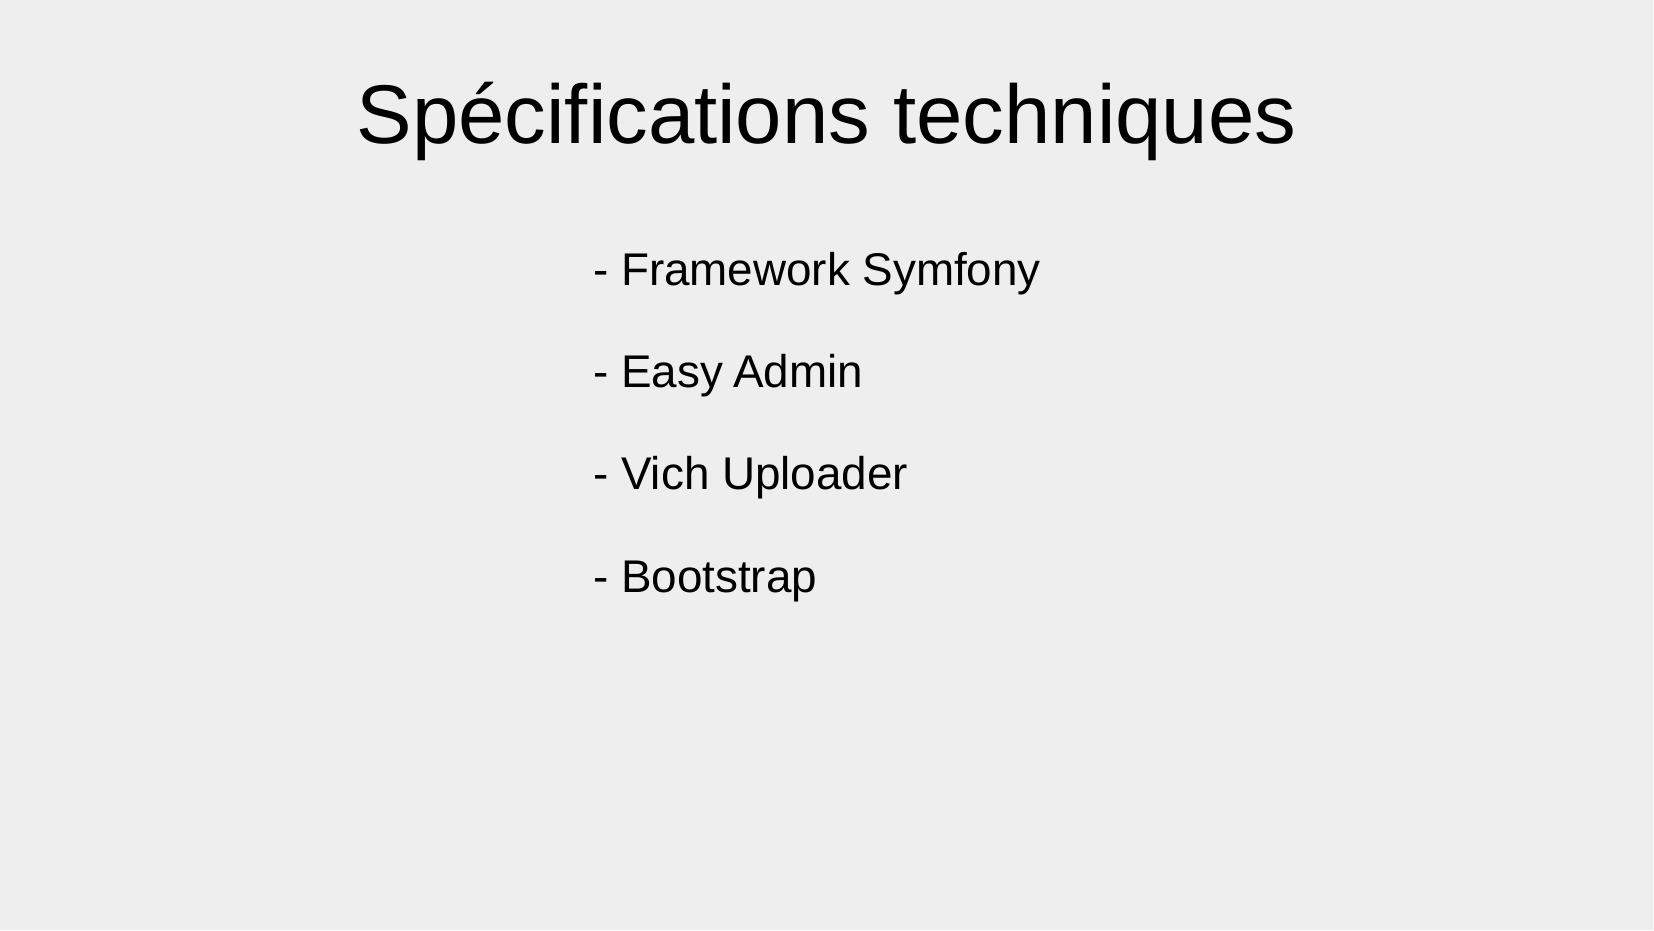

# Spécifications techniques
- Framework Symfony
- Easy Admin
- Vich Uploader
- Bootstrap